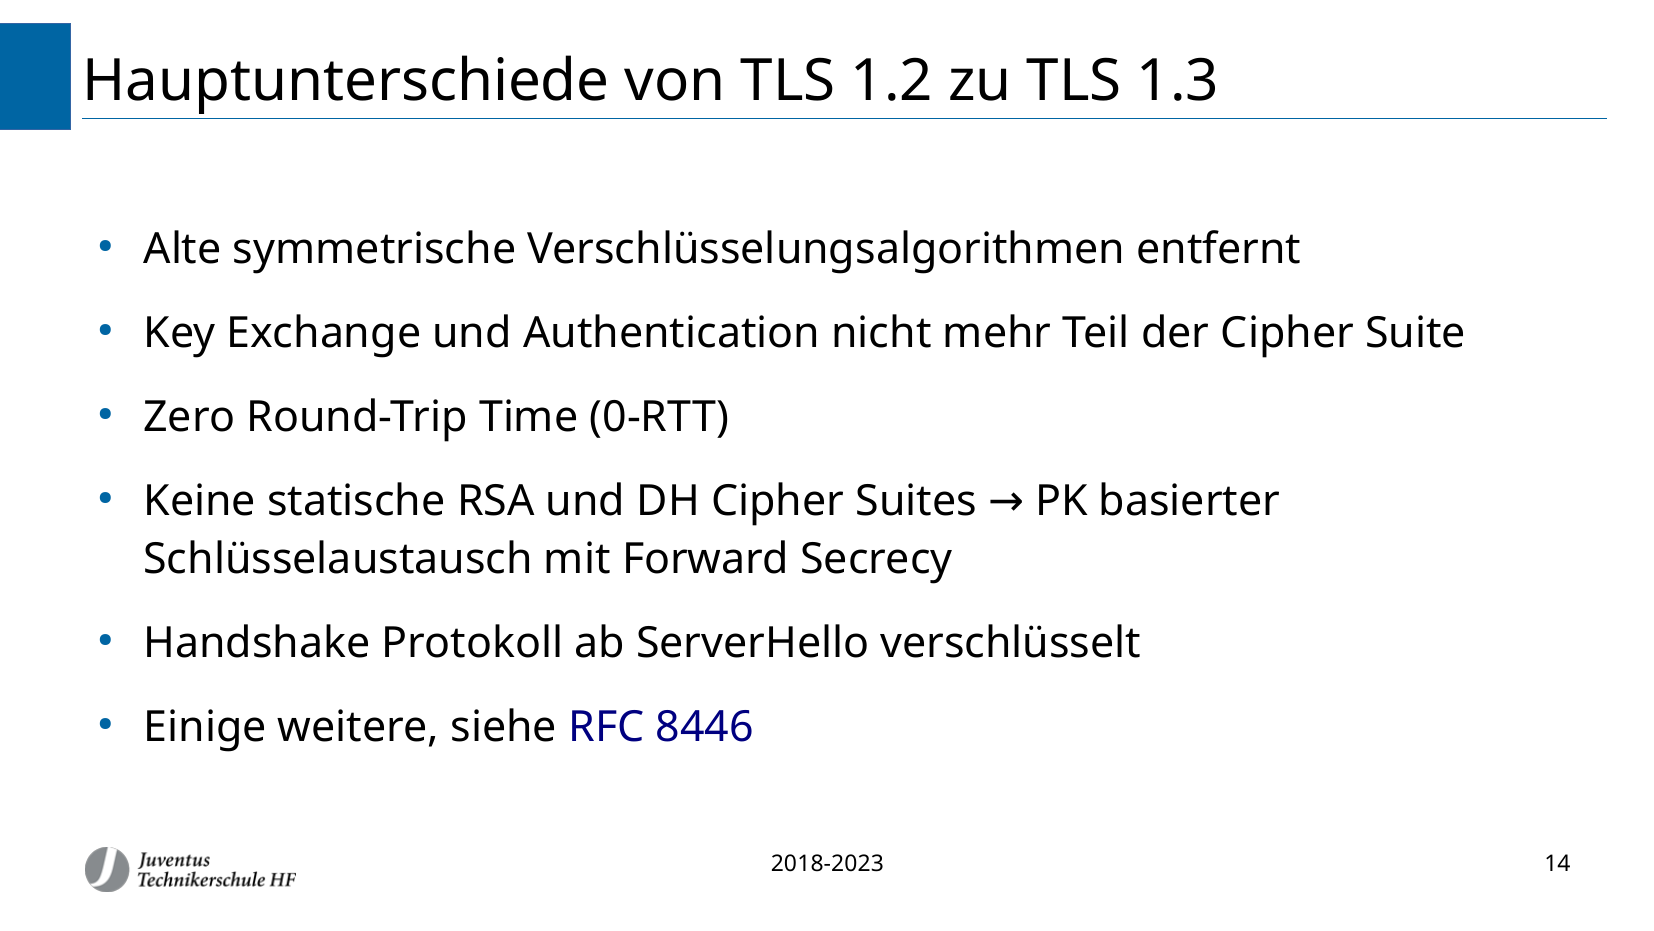

# Hauptunterschiede von TLS 1.2 zu TLS 1.3
Alte symmetrische Verschlüsselungsalgorithmen entfernt
Key Exchange und Authentication nicht mehr Teil der Cipher Suite
Zero Round-Trip Time (0-RTT)
Keine statische RSA und DH Cipher Suites → PK basierter Schlüsselaustausch mit Forward Secrecy
Handshake Protokoll ab ServerHello verschlüsselt
Einige weitere, siehe RFC 8446
2018-2023
14